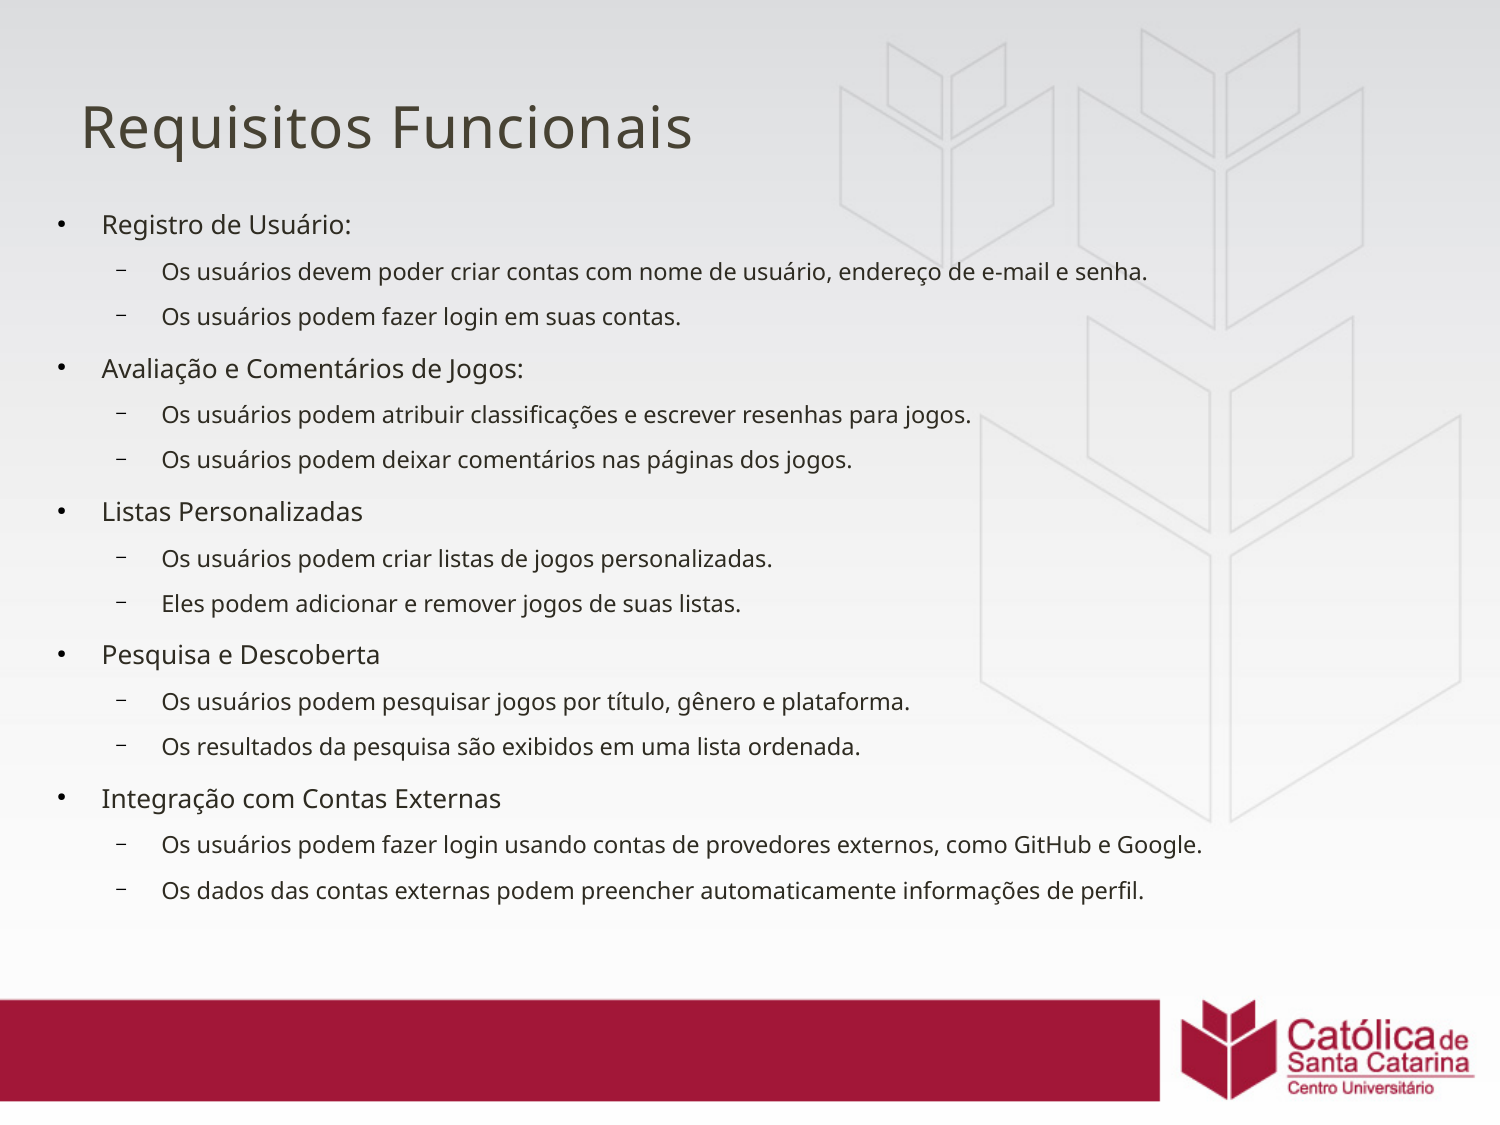

# Requisitos Funcionais
Registro de Usuário:
Os usuários devem poder criar contas com nome de usuário, endereço de e-mail e senha.
Os usuários podem fazer login em suas contas.
Avaliação e Comentários de Jogos:
Os usuários podem atribuir classificações e escrever resenhas para jogos.
Os usuários podem deixar comentários nas páginas dos jogos.
Listas Personalizadas
Os usuários podem criar listas de jogos personalizadas.
Eles podem adicionar e remover jogos de suas listas.
Pesquisa e Descoberta
Os usuários podem pesquisar jogos por título, gênero e plataforma.
Os resultados da pesquisa são exibidos em uma lista ordenada.
Integração com Contas Externas
Os usuários podem fazer login usando contas de provedores externos, como GitHub e Google.
Os dados das contas externas podem preencher automaticamente informações de perfil.